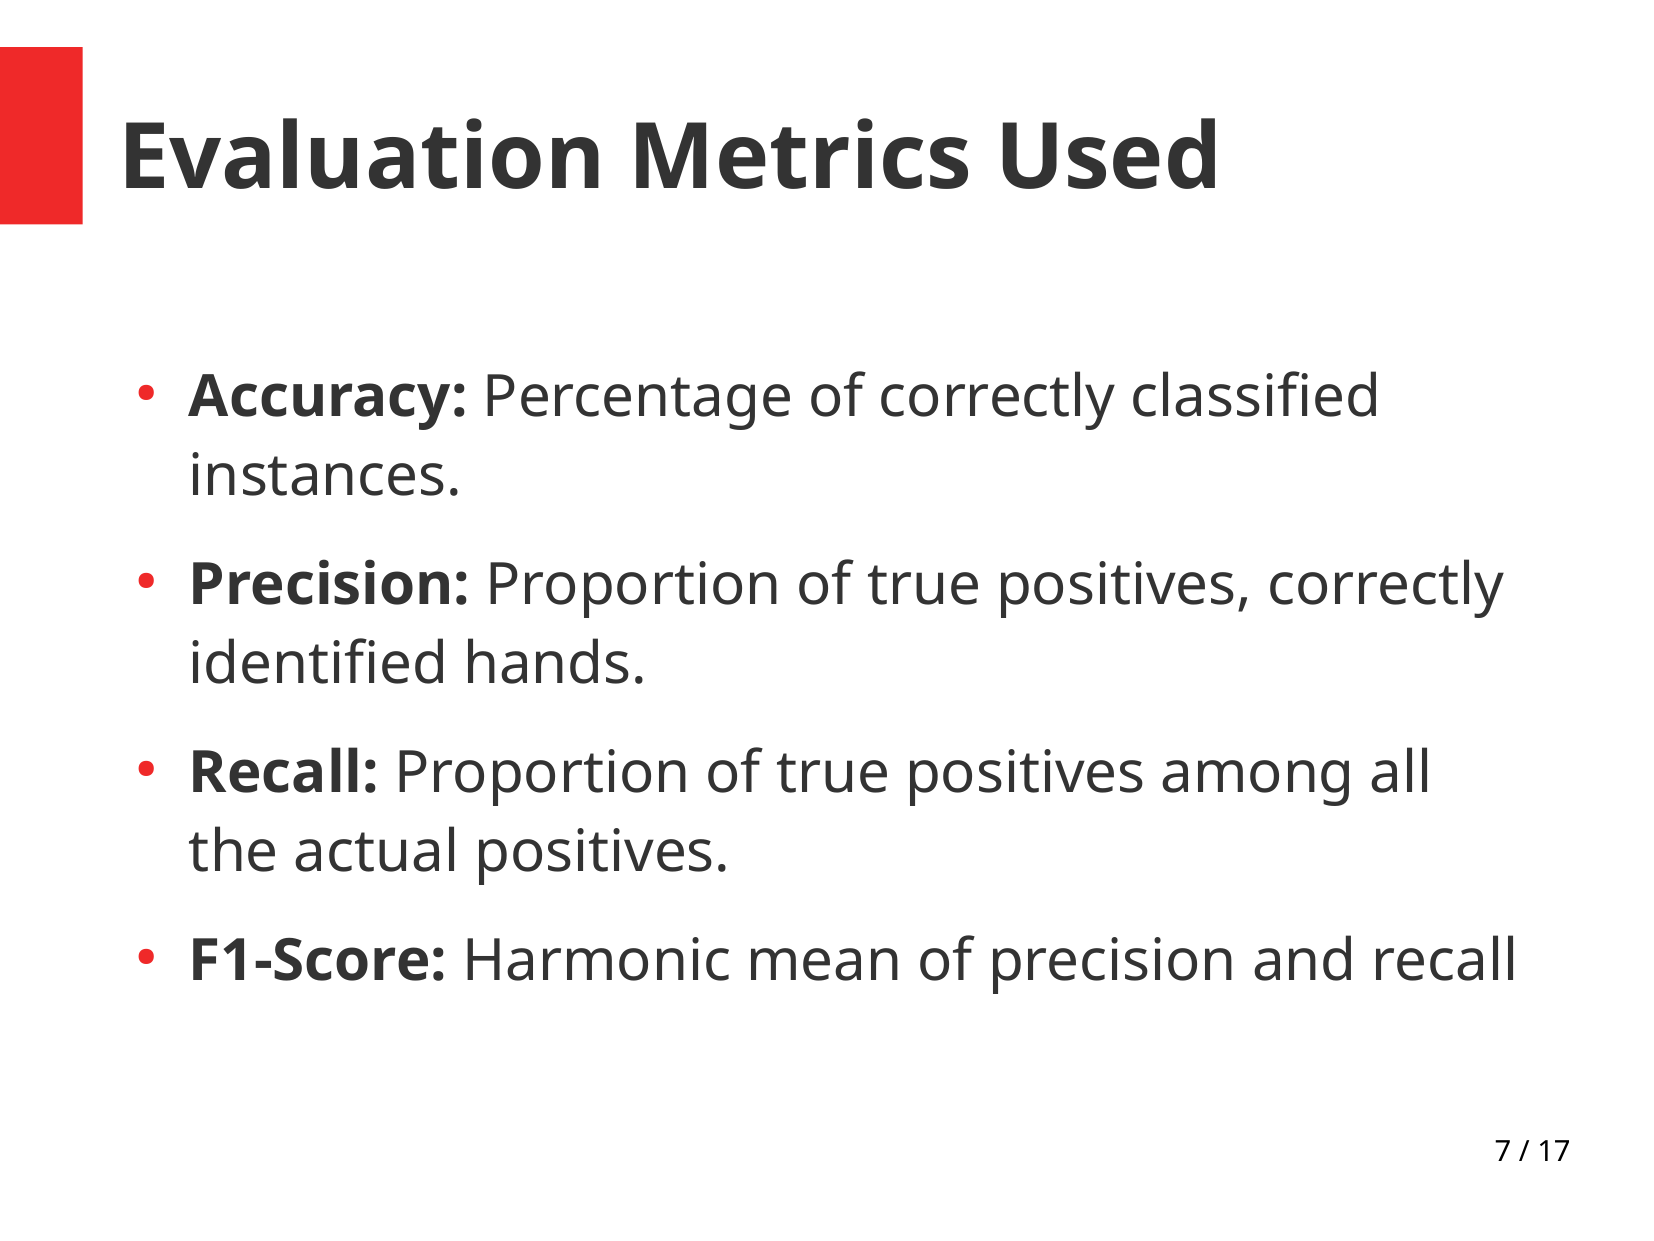

# Evaluation Metrics Used
Accuracy: Percentage of correctly classified instances.
Precision: Proportion of true positives, correctly identified hands.
Recall: Proportion of true positives among all the actual positives.
F1-Score: Harmonic mean of precision and recall
7